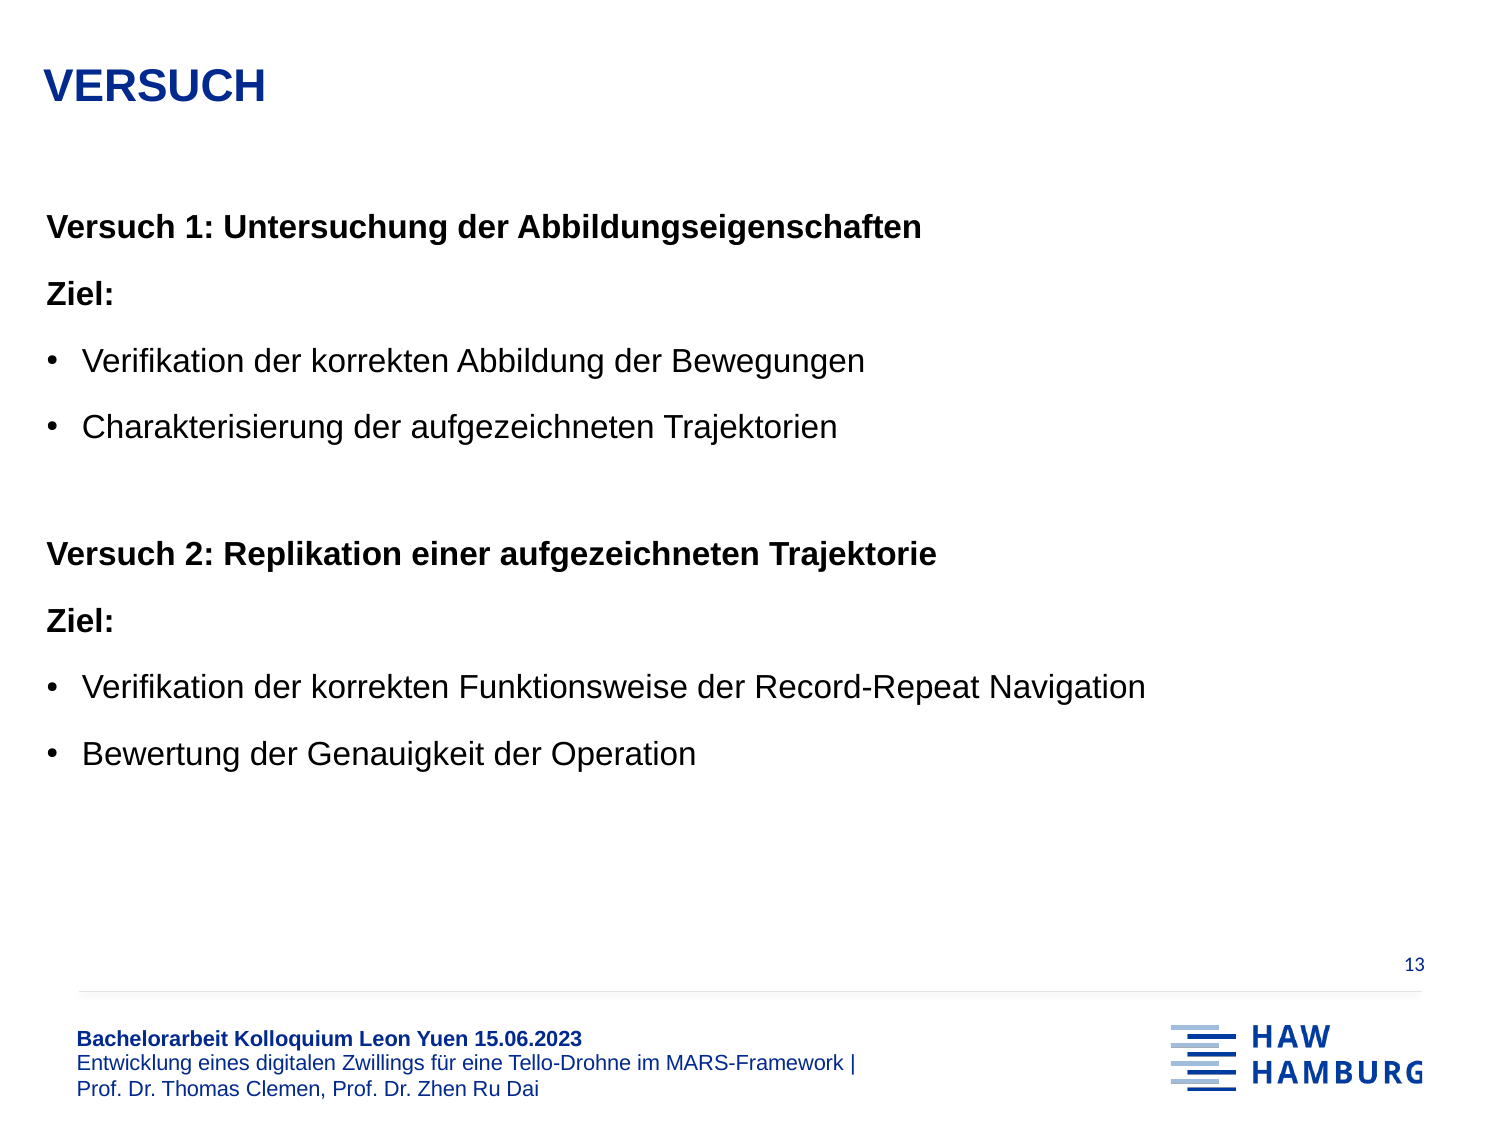

# VERSUCH
Versuch 1: Untersuchung der Abbildungseigenschaften
Ziel:
Verifikation der korrekten Abbildung der Bewegungen
Charakterisierung der aufgezeichneten Trajektorien
Versuch 2: Replikation einer aufgezeichneten Trajektorie
Ziel:
Verifikation der korrekten Funktionsweise der Record-Repeat Navigation
Bewertung der Genauigkeit der Operation
13